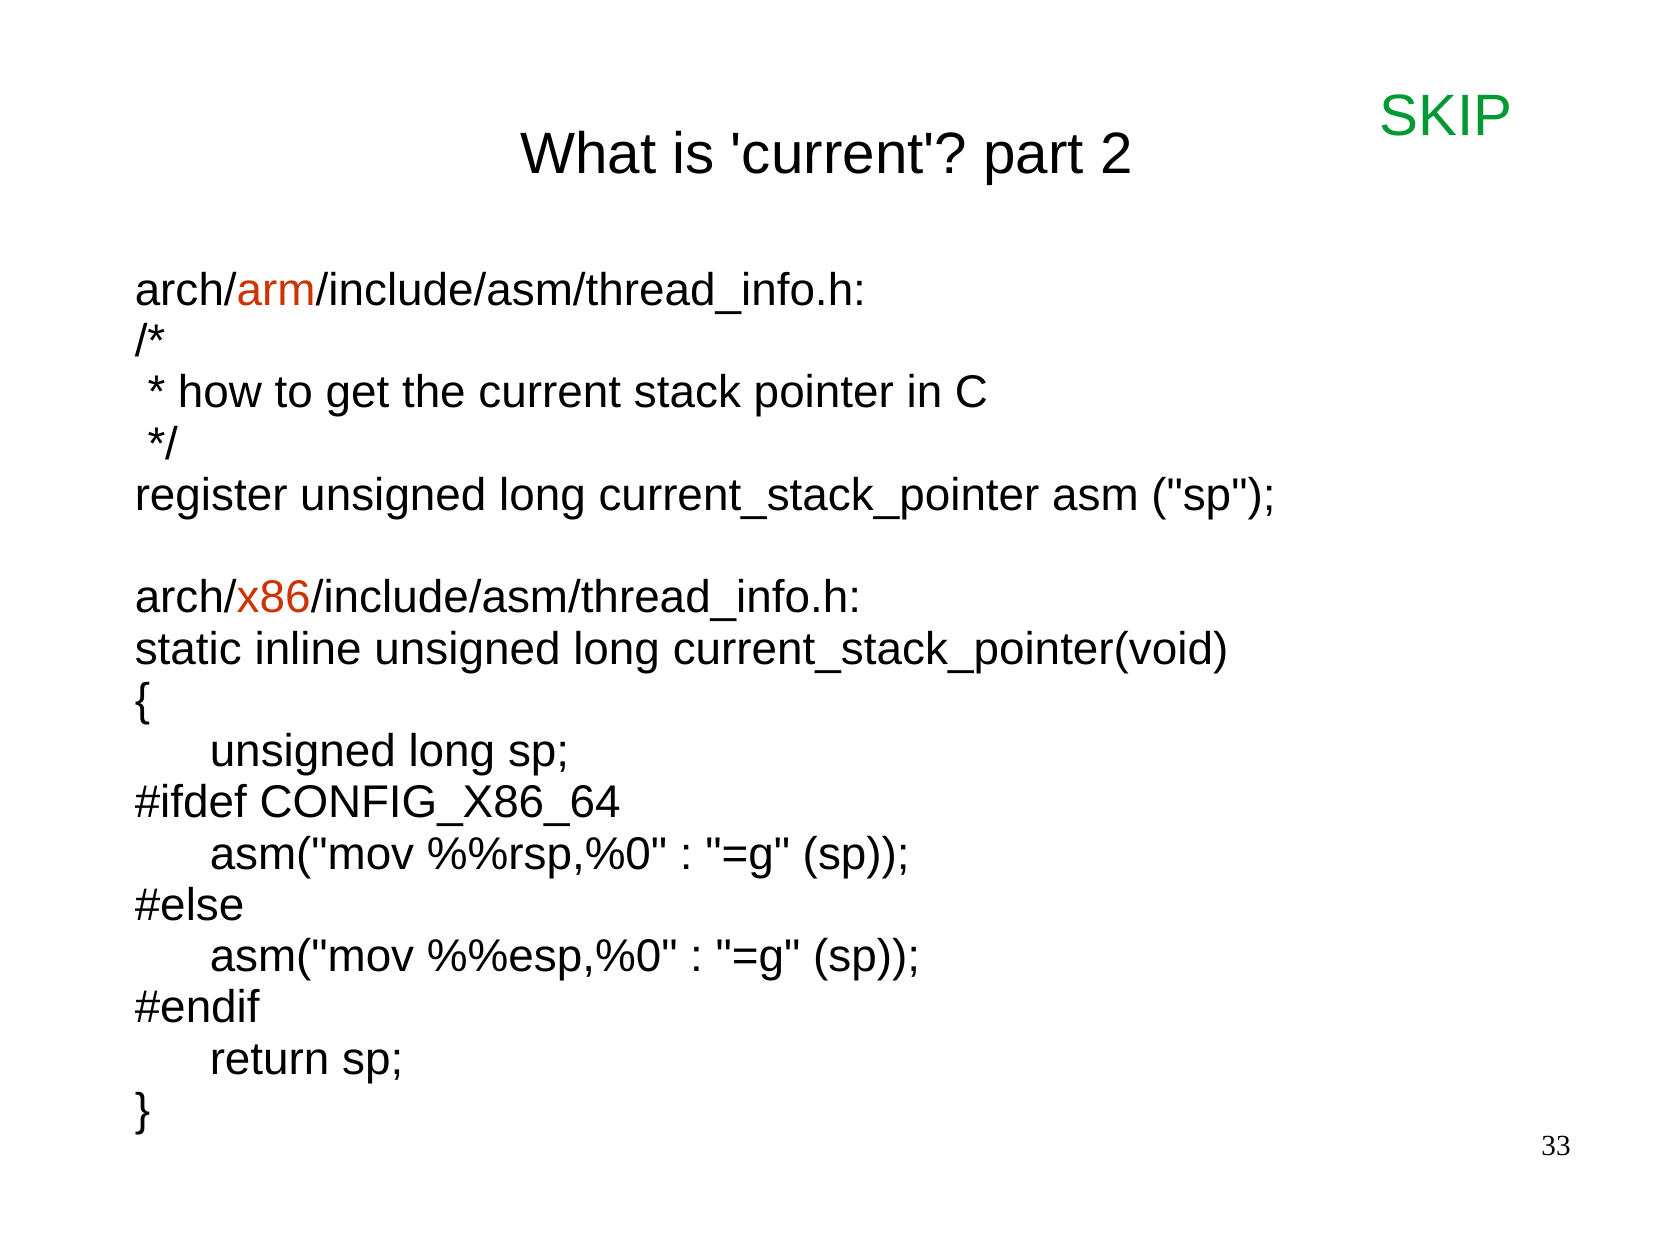

# What is 'current'? part 2
SKIP
arch/arm/include/asm/thread_info.h:
/*
 * how to get the current stack pointer in C
 */
register unsigned long current_stack_pointer asm ("sp");
arch/x86/include/asm/thread_info.h:
static inline unsigned long current_stack_pointer(void)
{
	unsigned long sp;
#ifdef CONFIG_X86_64
	asm("mov %%rsp,%0" : "=g" (sp));
#else
	asm("mov %%esp,%0" : "=g" (sp));
#endif
	return sp;
}
33